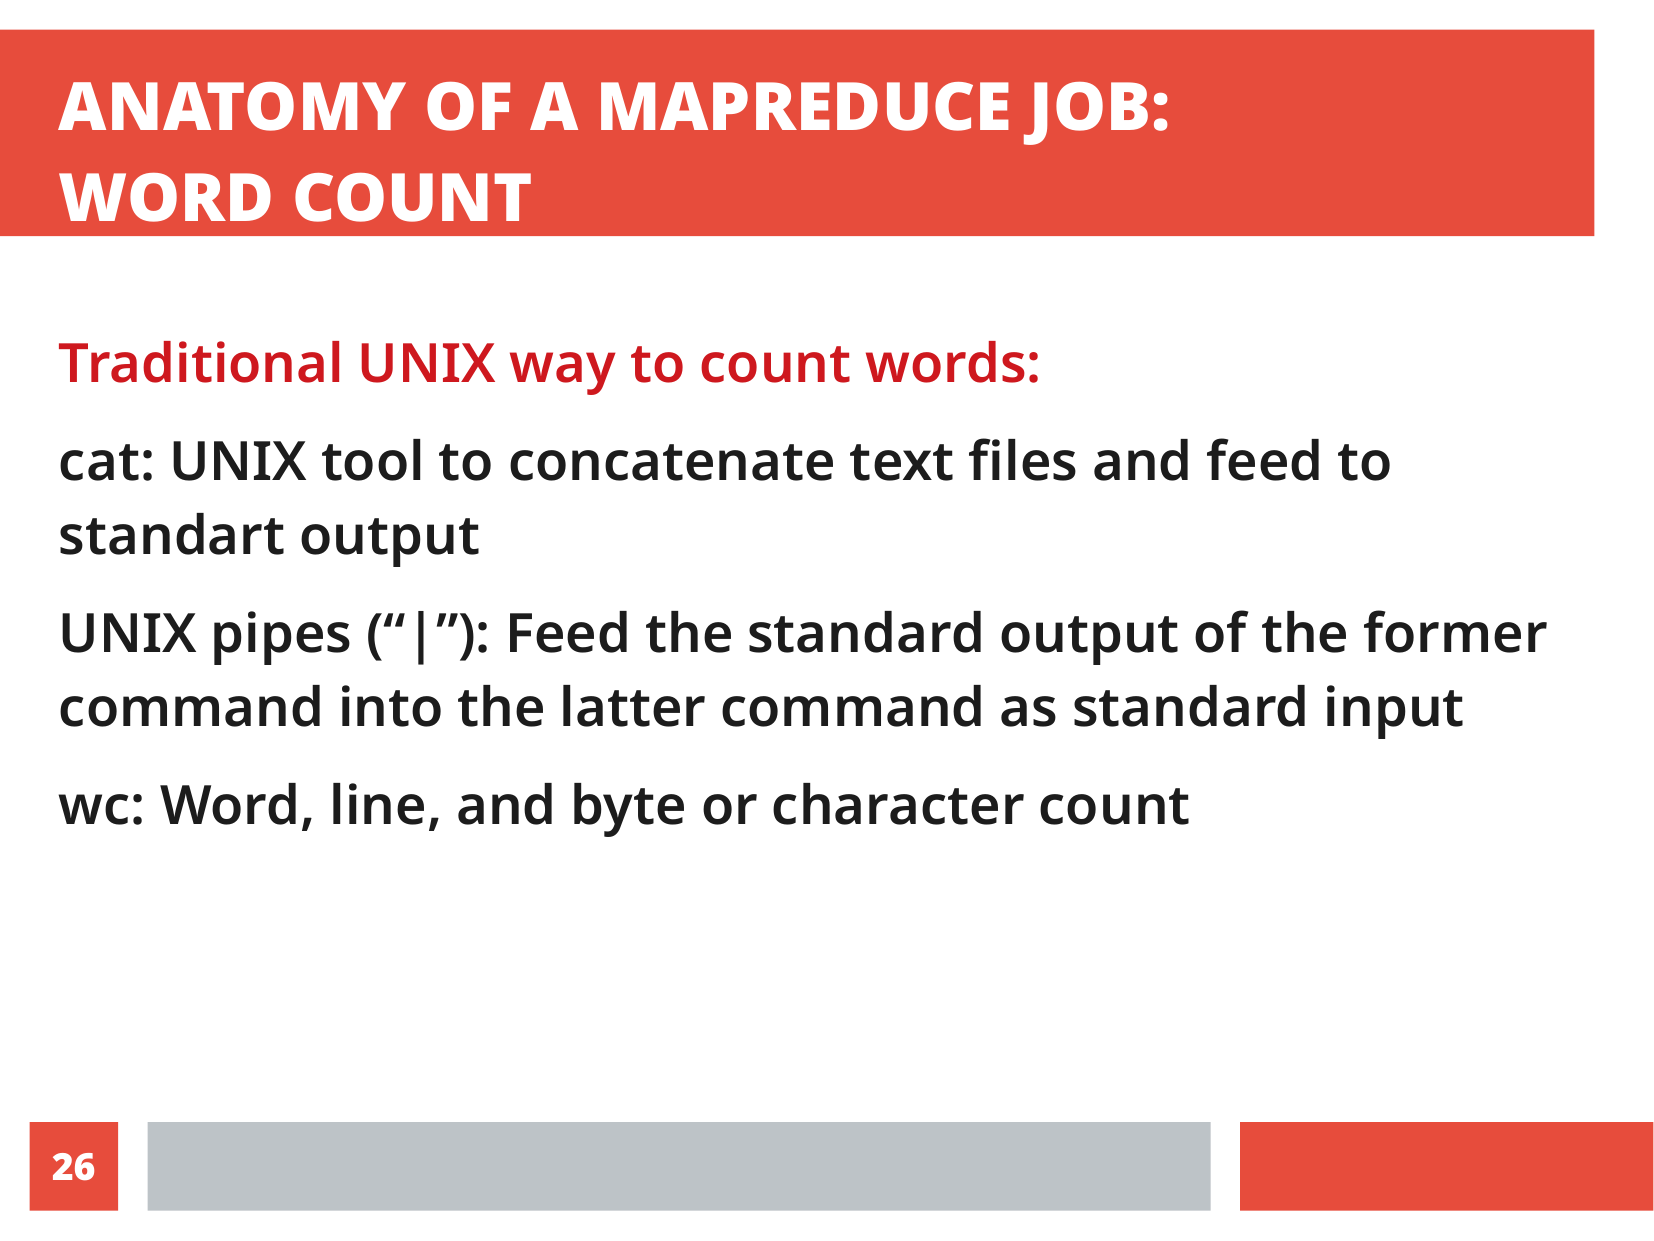

# ANATOMY OF A MAPREDUCE JOB: WORD COUNT
Traditional UNIX way to count words:
cat: UNIX tool to concatenate text files and feed to standart output
UNIX pipes (“|”): Feed the standard output of the former command into the latter command as standard input
wc: Word, line, and byte or character count
26